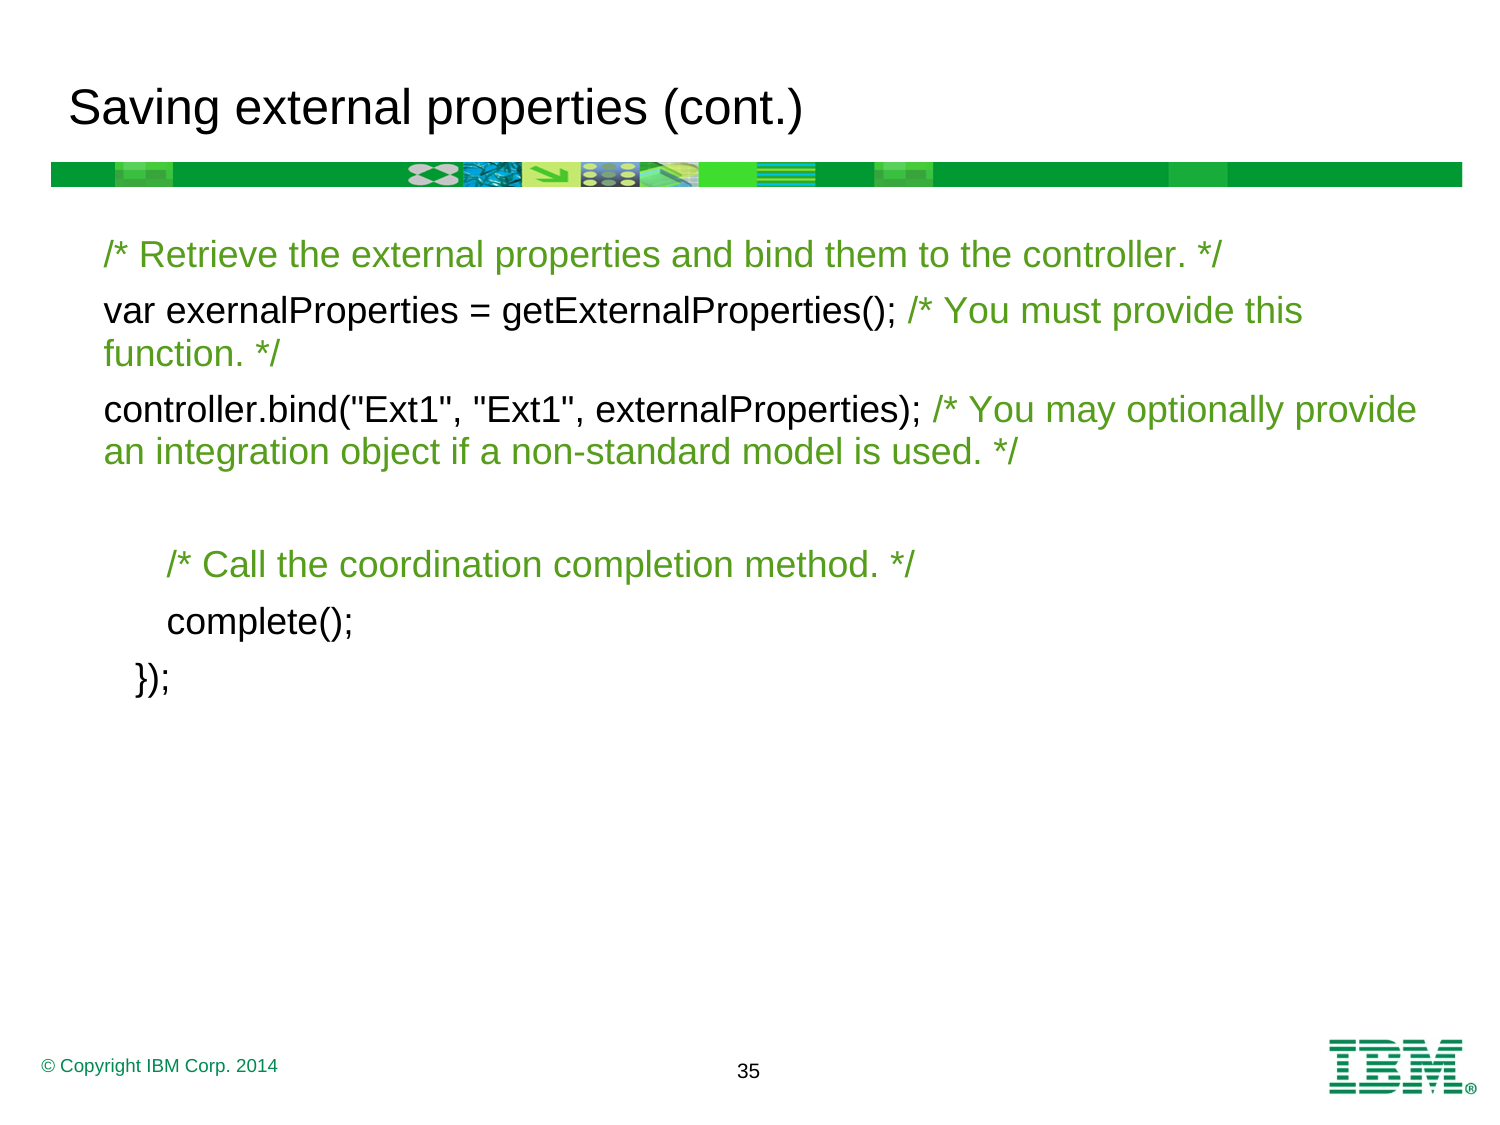

# Saving external properties (cont.)
/* Retrieve the external properties and bind them to the controller. */
var exernalProperties = getExternalProperties(); /* You must provide this function. */
controller.bind("Ext1", "Ext1", externalProperties); /* You may optionally provide an integration object if a non-standard model is used. */
 /* Call the coordination completion method. */
 complete();
 });
35